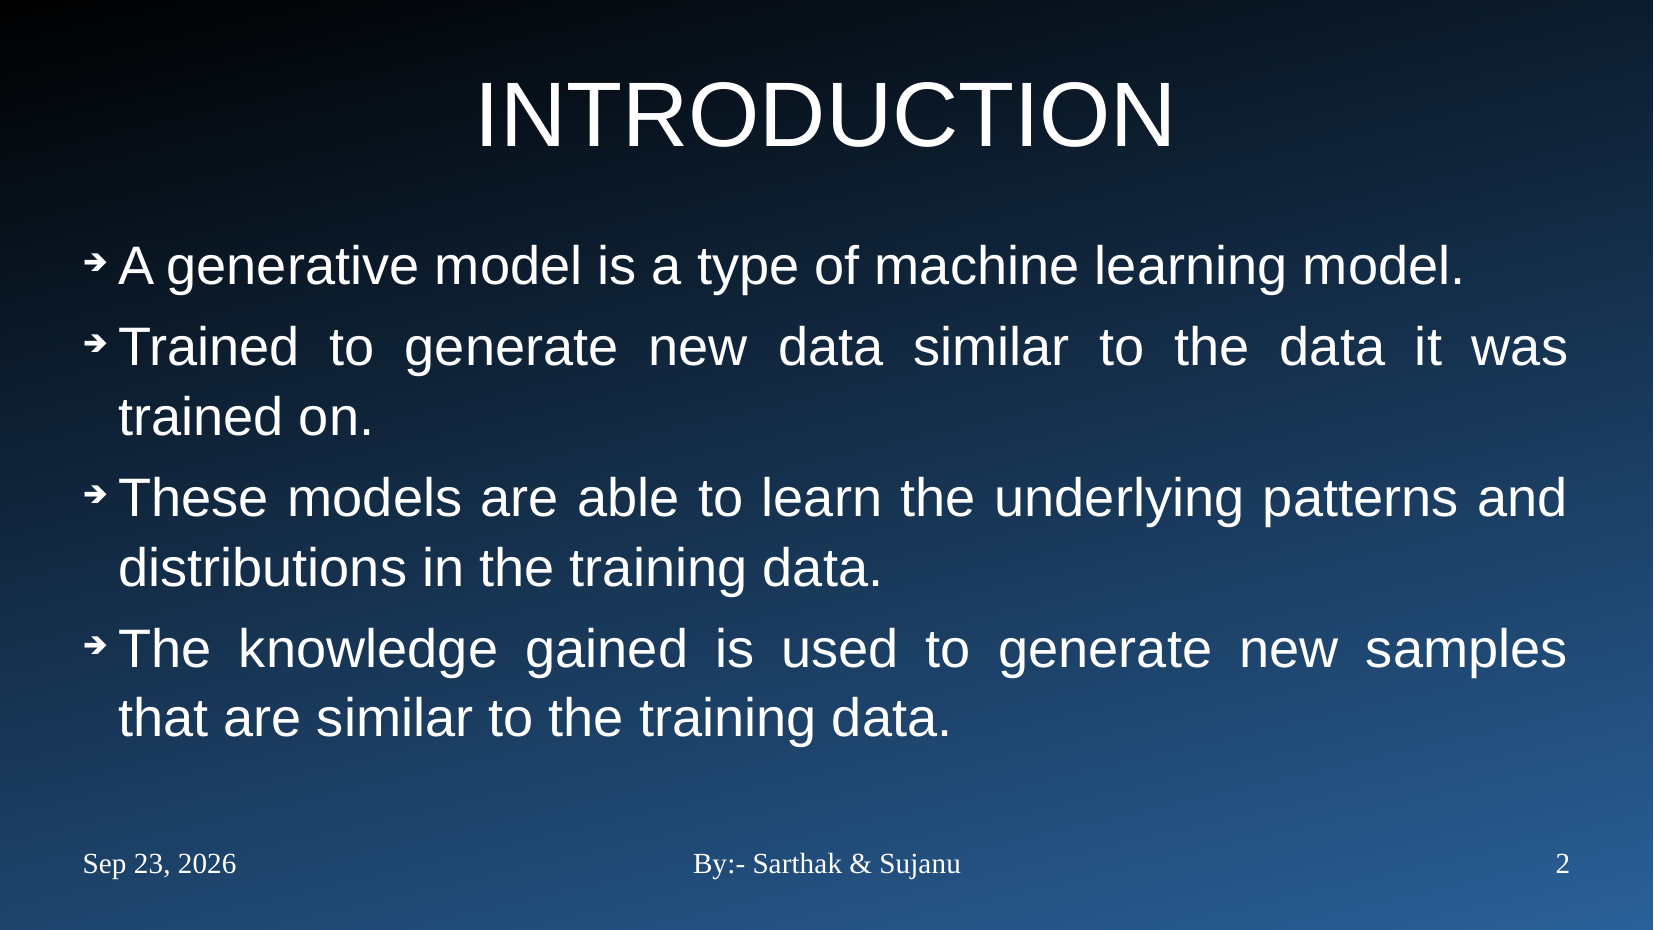

# INTRODUCTION
A generative model is a type of machine learning model.
Trained to generate new data similar to the data it was trained on.
These models are able to learn the underlying patterns and distributions in the training data.
The knowledge gained is used to generate new samples that are similar to the training data.
By:- Sarthak & Sujanu
2